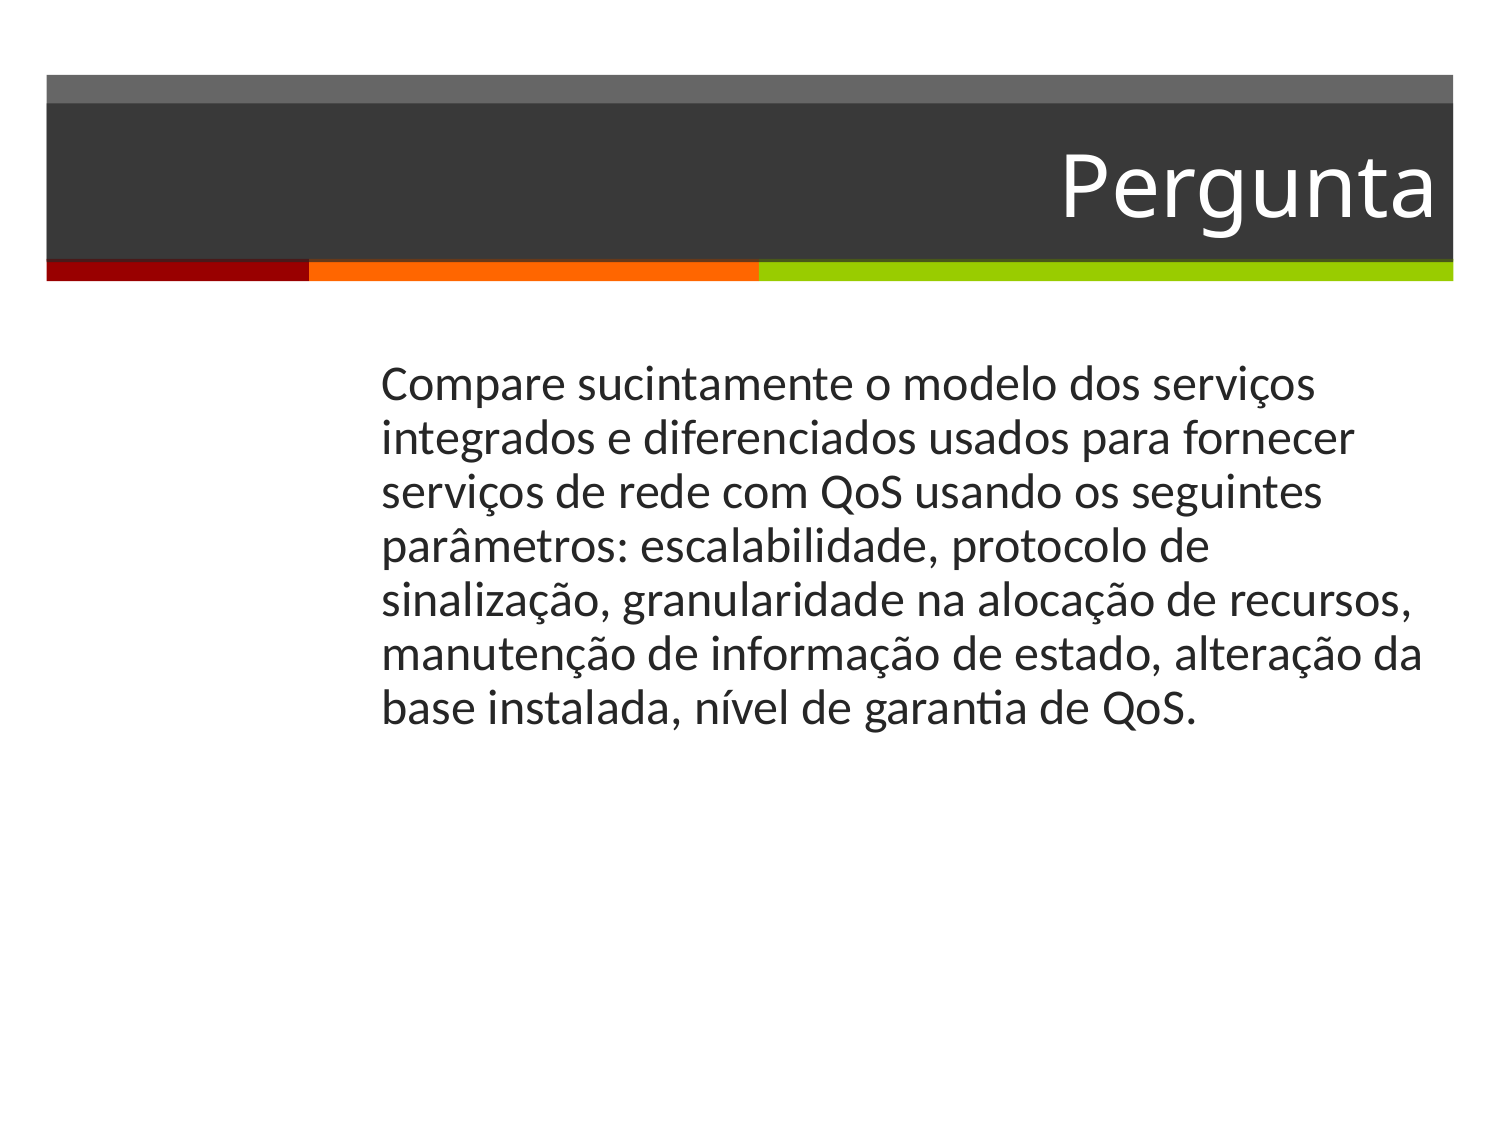

# Pergunta
Compare sucintamente o modelo dos serviços integrados e diferenciados usados para fornecer serviços de rede com QoS usando os seguintes parâmetros: escalabilidade, protocolo de sinalização, granularidade na alocação de recursos, manutenção de informação de estado, alteração da base instalada, nível de garantia de QoS.